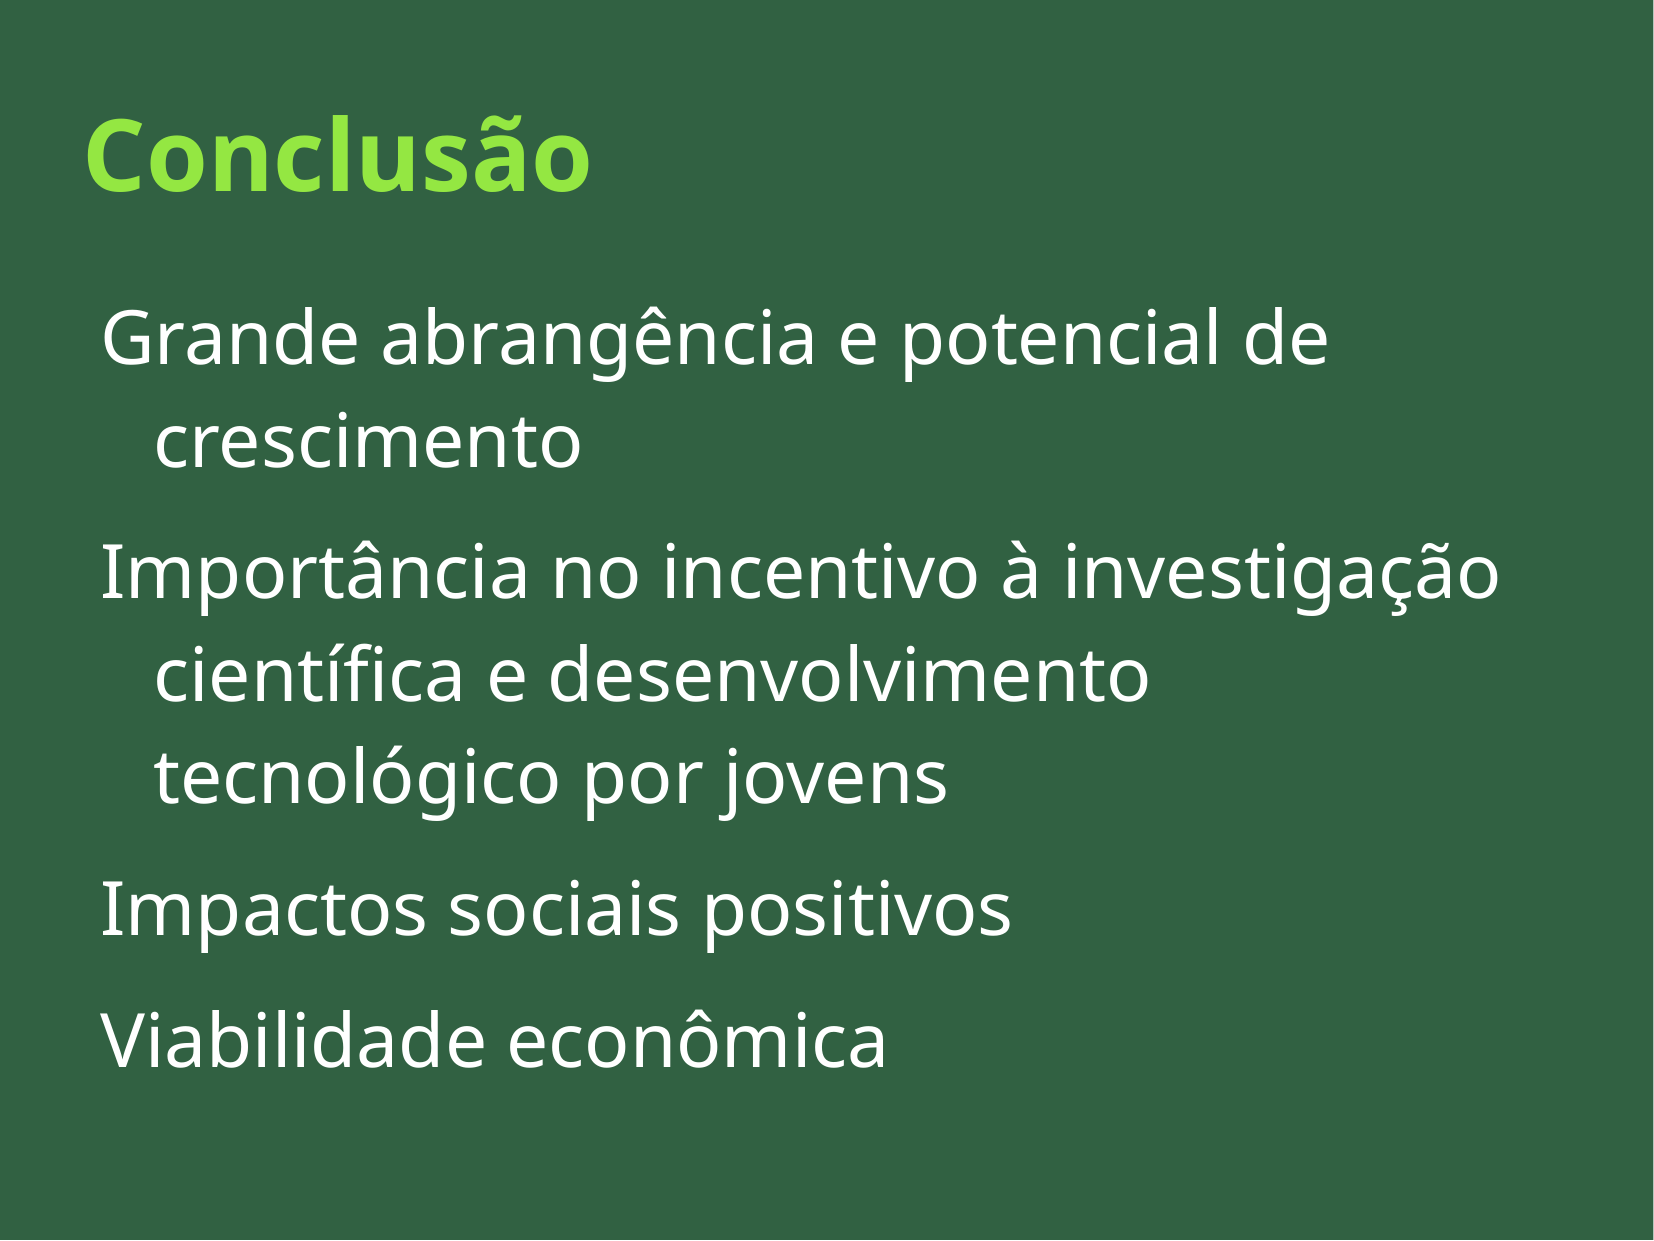

# Conclusão
Grande abrangência e potencial de crescimento
Importância no incentivo à investigação científica e desenvolvimento tecnológico por jovens
Impactos sociais positivos
Viabilidade econômica